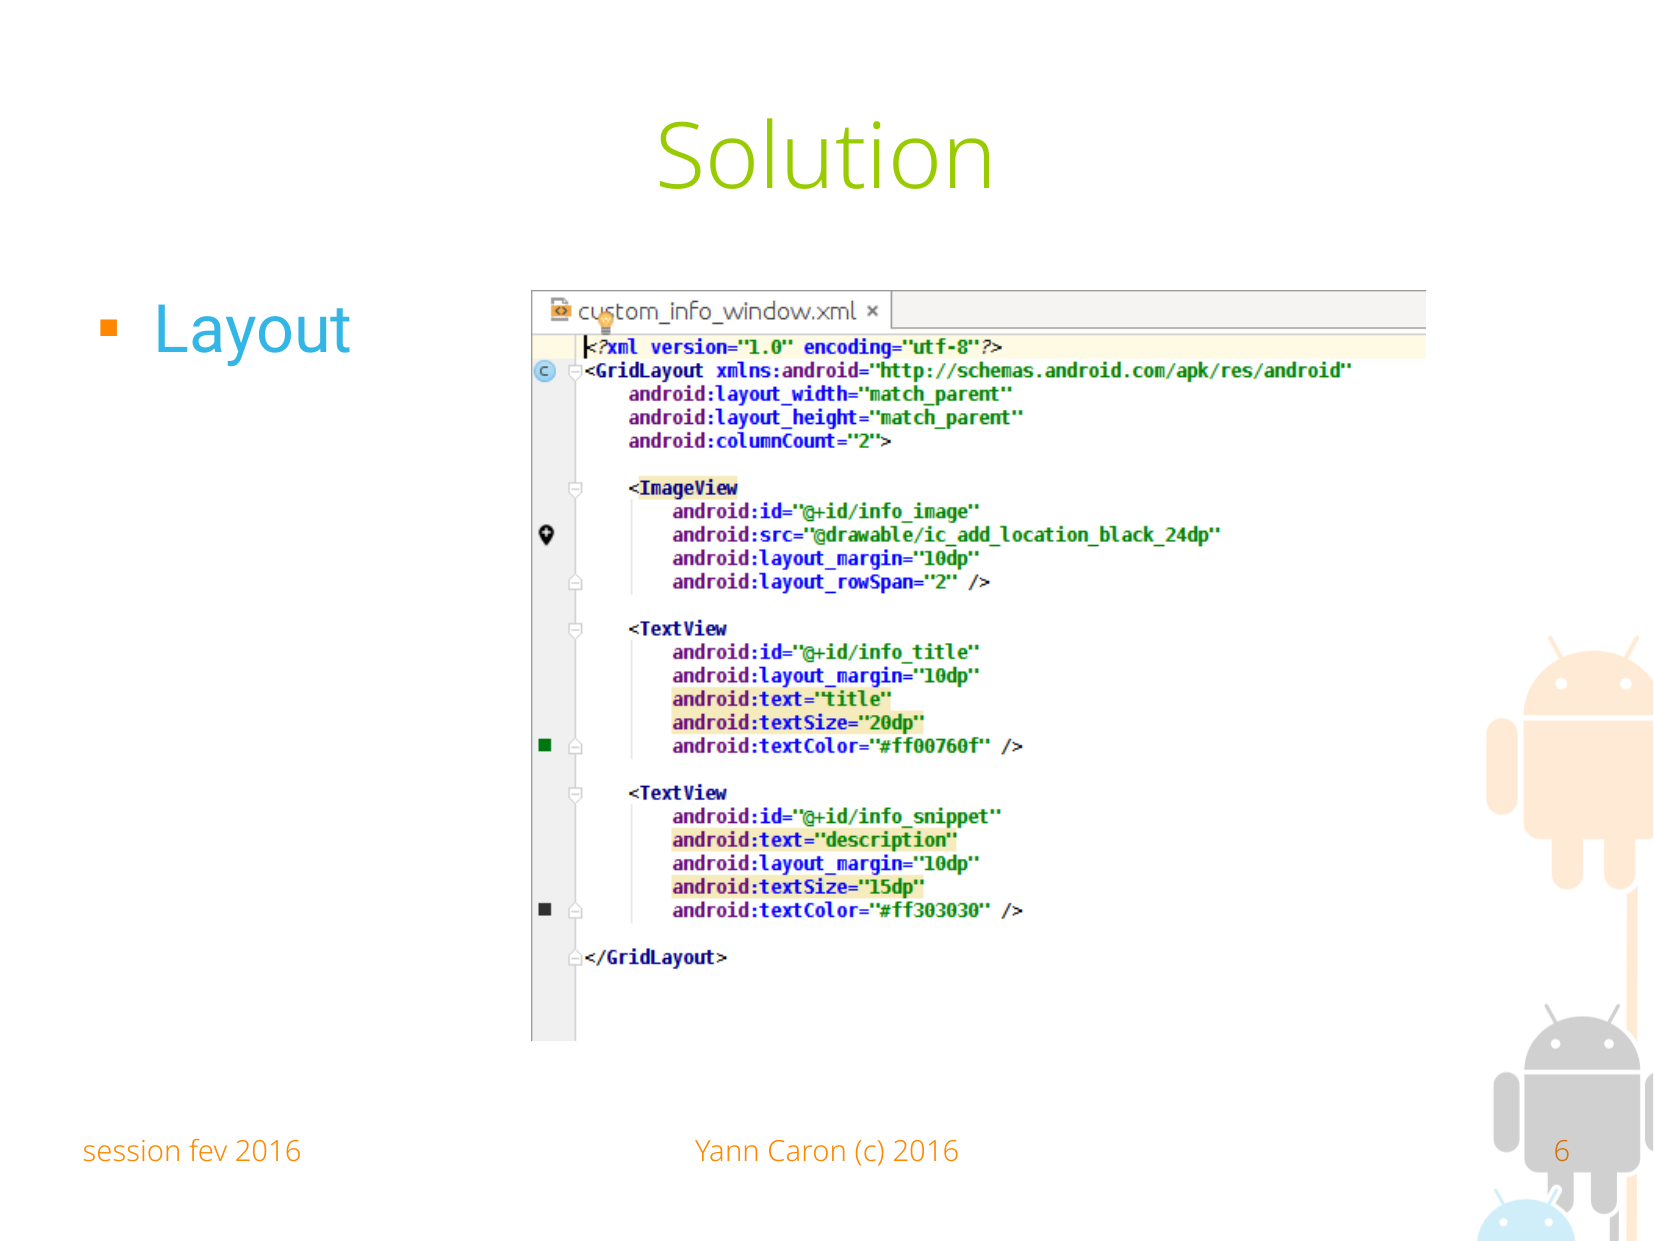

# Solution
Layout
session fev 2016
Yann Caron (c) 2016
6